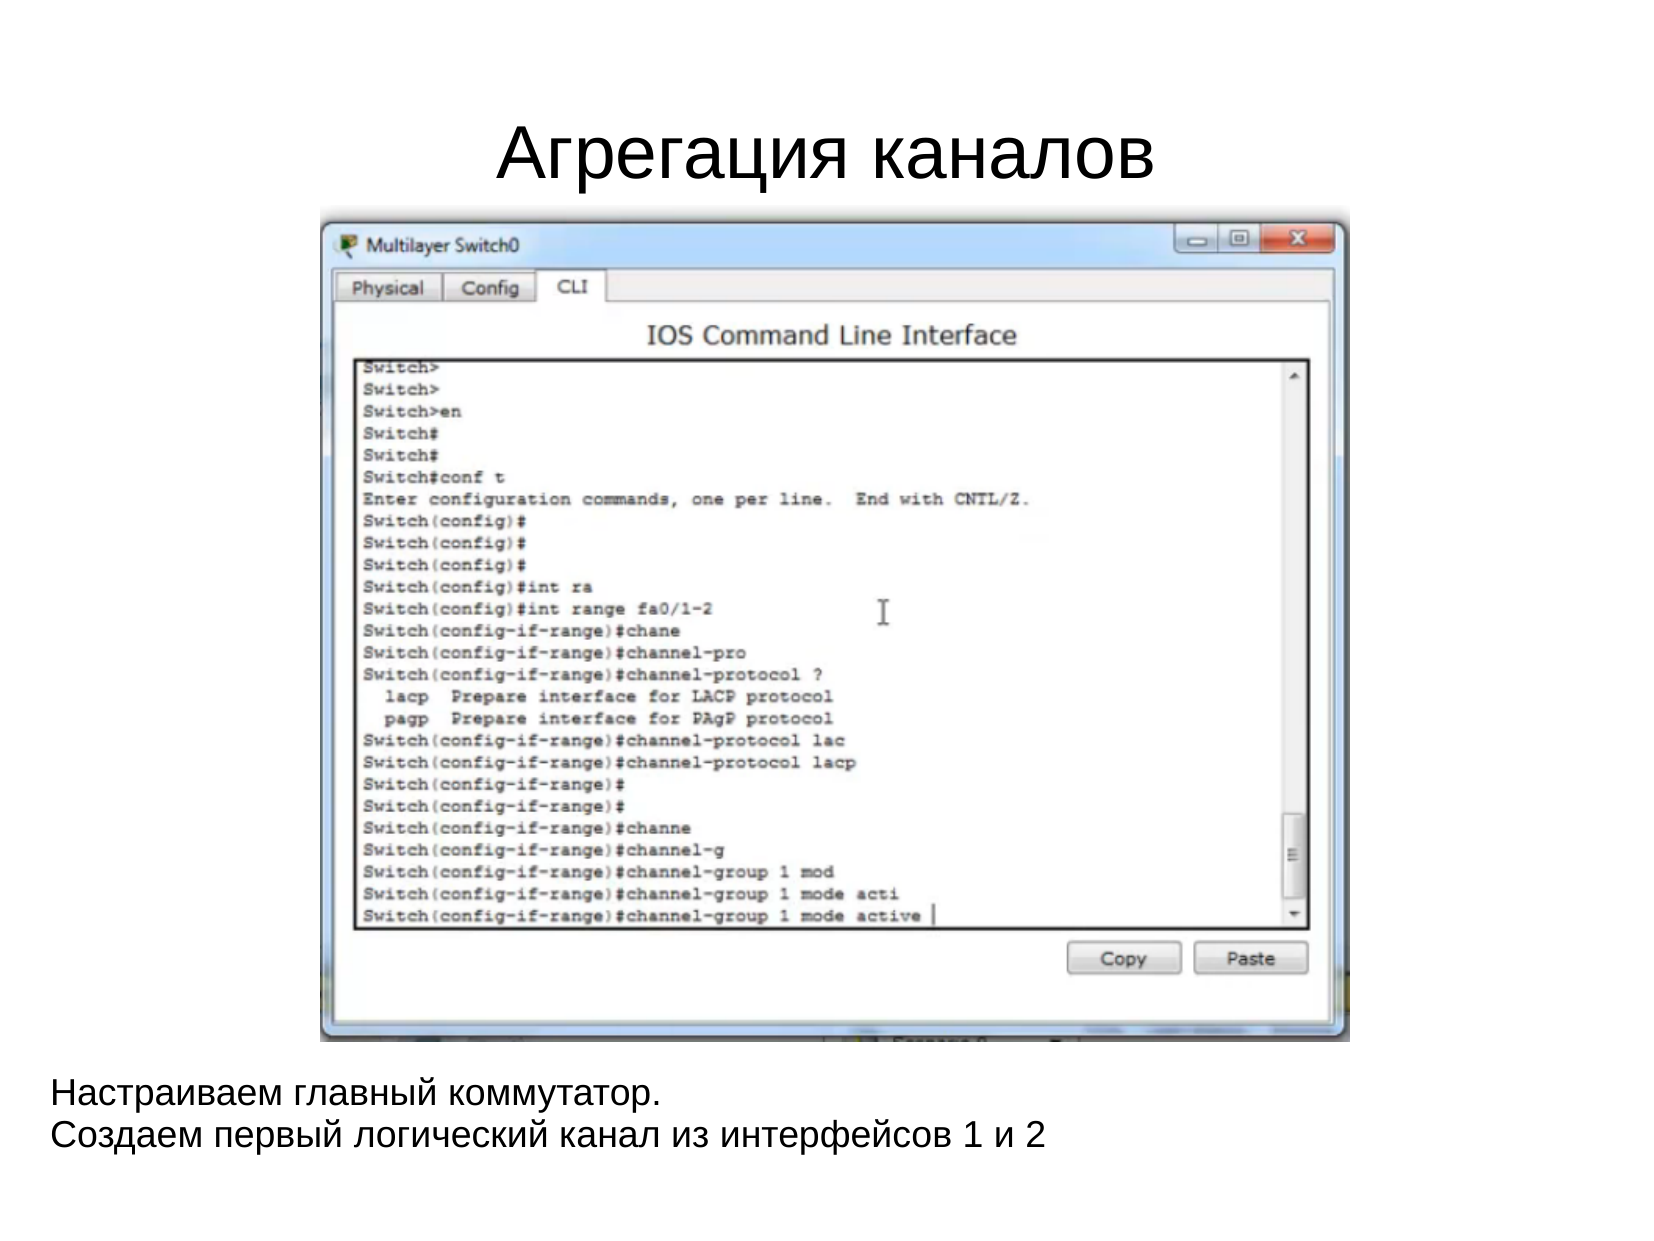

# Агрегация каналов
Настраиваем главный коммутатор.
Создаем первый логический канал из интерфейсов 1 и 2